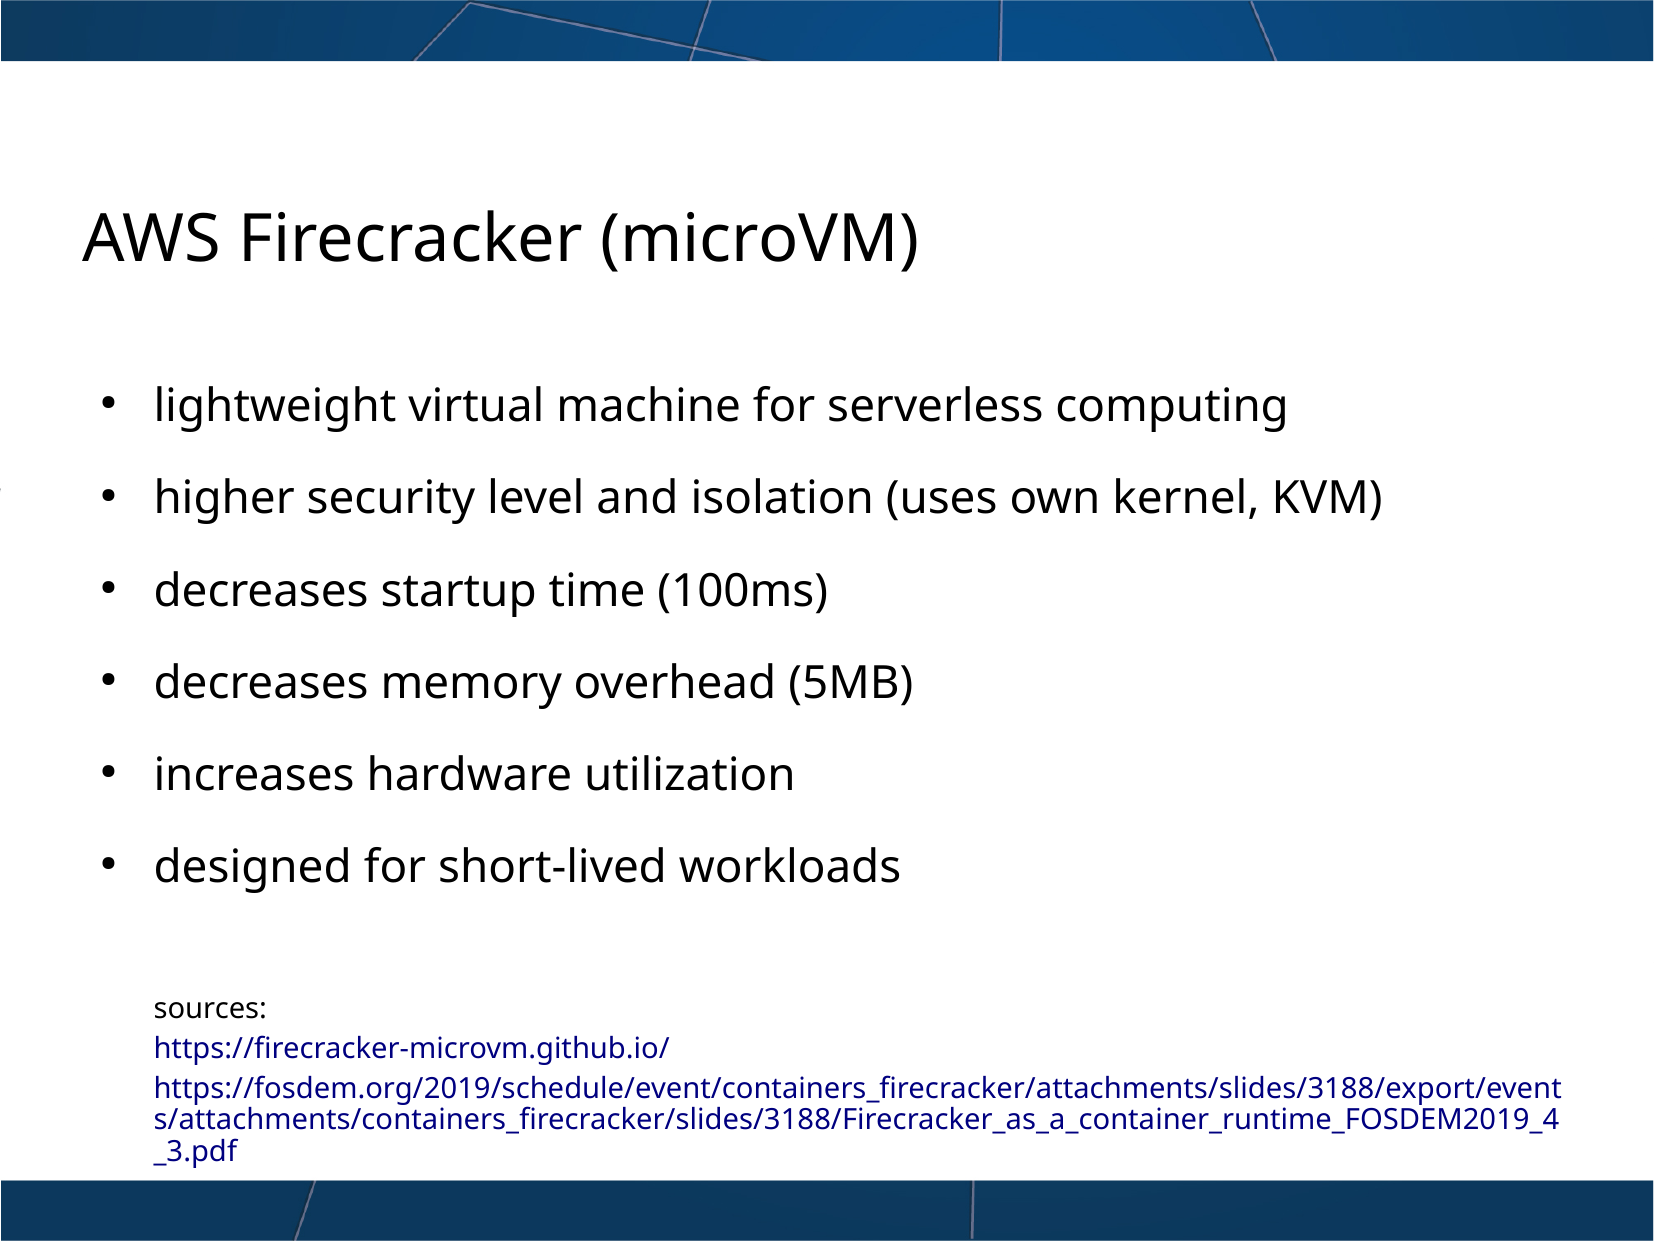

# AWS Firecracker (microVM)
lightweight virtual machine for serverless computing
higher security level and isolation (uses own kernel, KVM)
decreases startup time (100ms)
decreases memory overhead (5MB)
increases hardware utilization
designed for short-lived workloads
sources:
https://firecracker-microvm.github.io/
https://fosdem.org/2019/schedule/event/containers_firecracker/attachments/slides/3188/export/events/attachments/containers_firecracker/slides/3188/Firecracker_as_a_container_runtime_FOSDEM2019_4_3.pdf